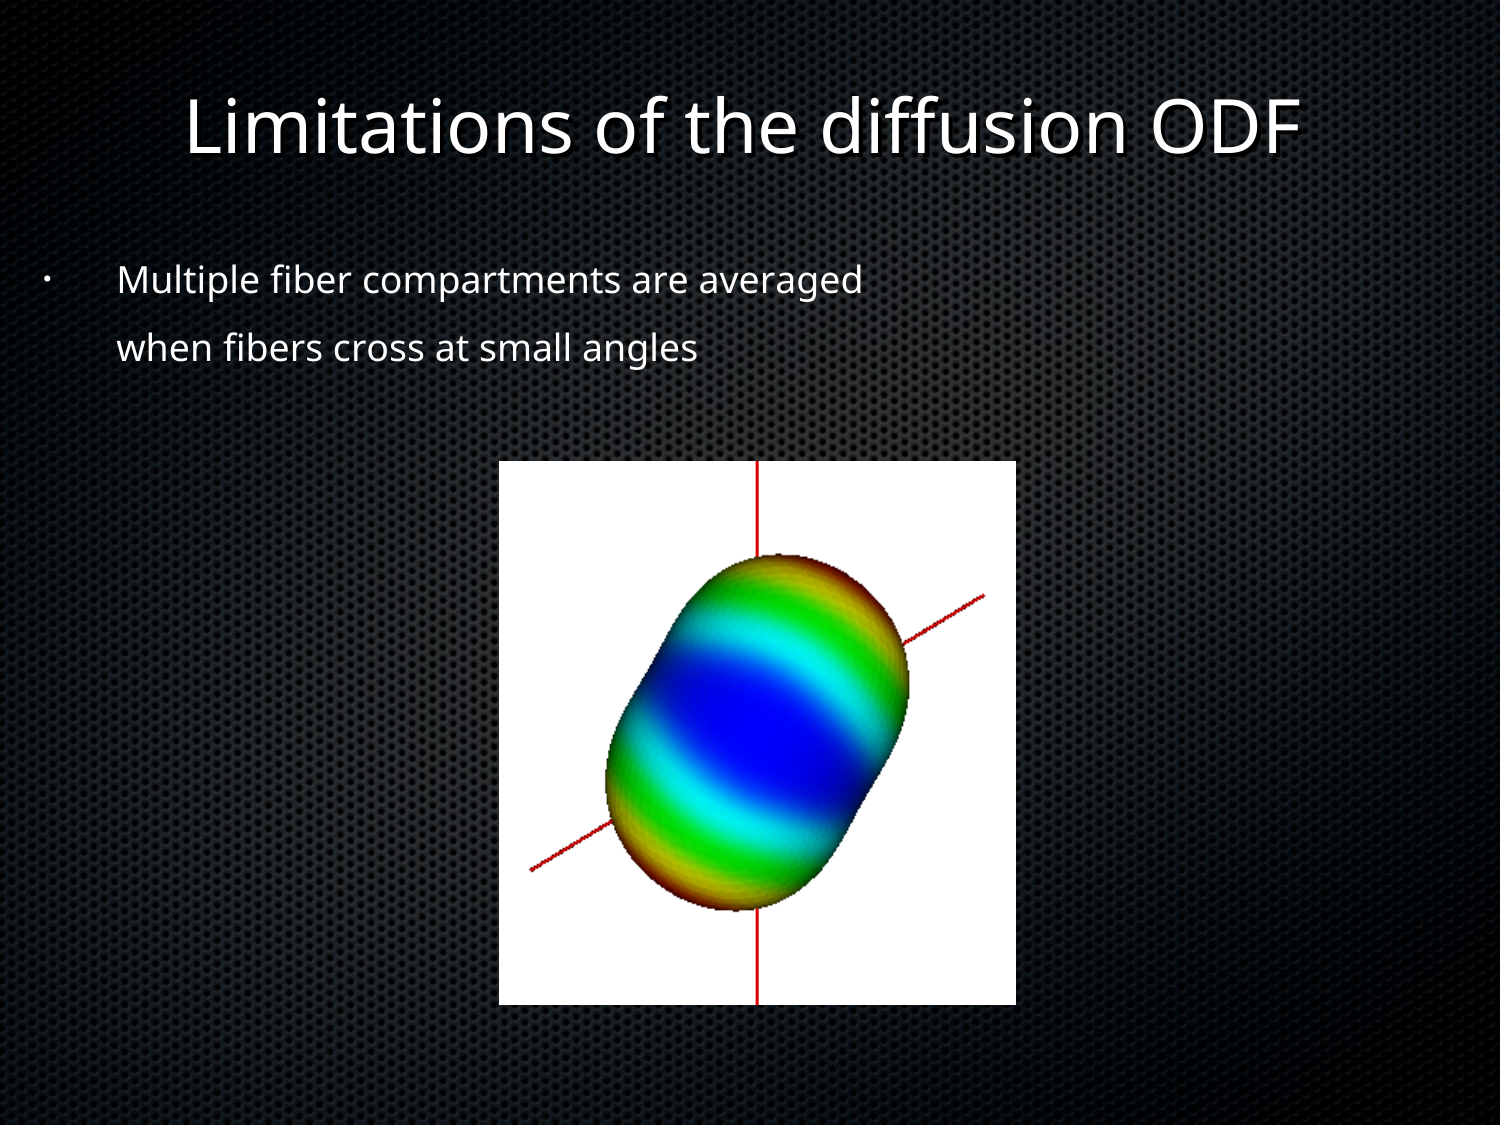

# Limitations of the diffusion ODF
Multiple fiber compartments are averaged
when fibers cross at small angles
60 crossing
Diffusion ODF